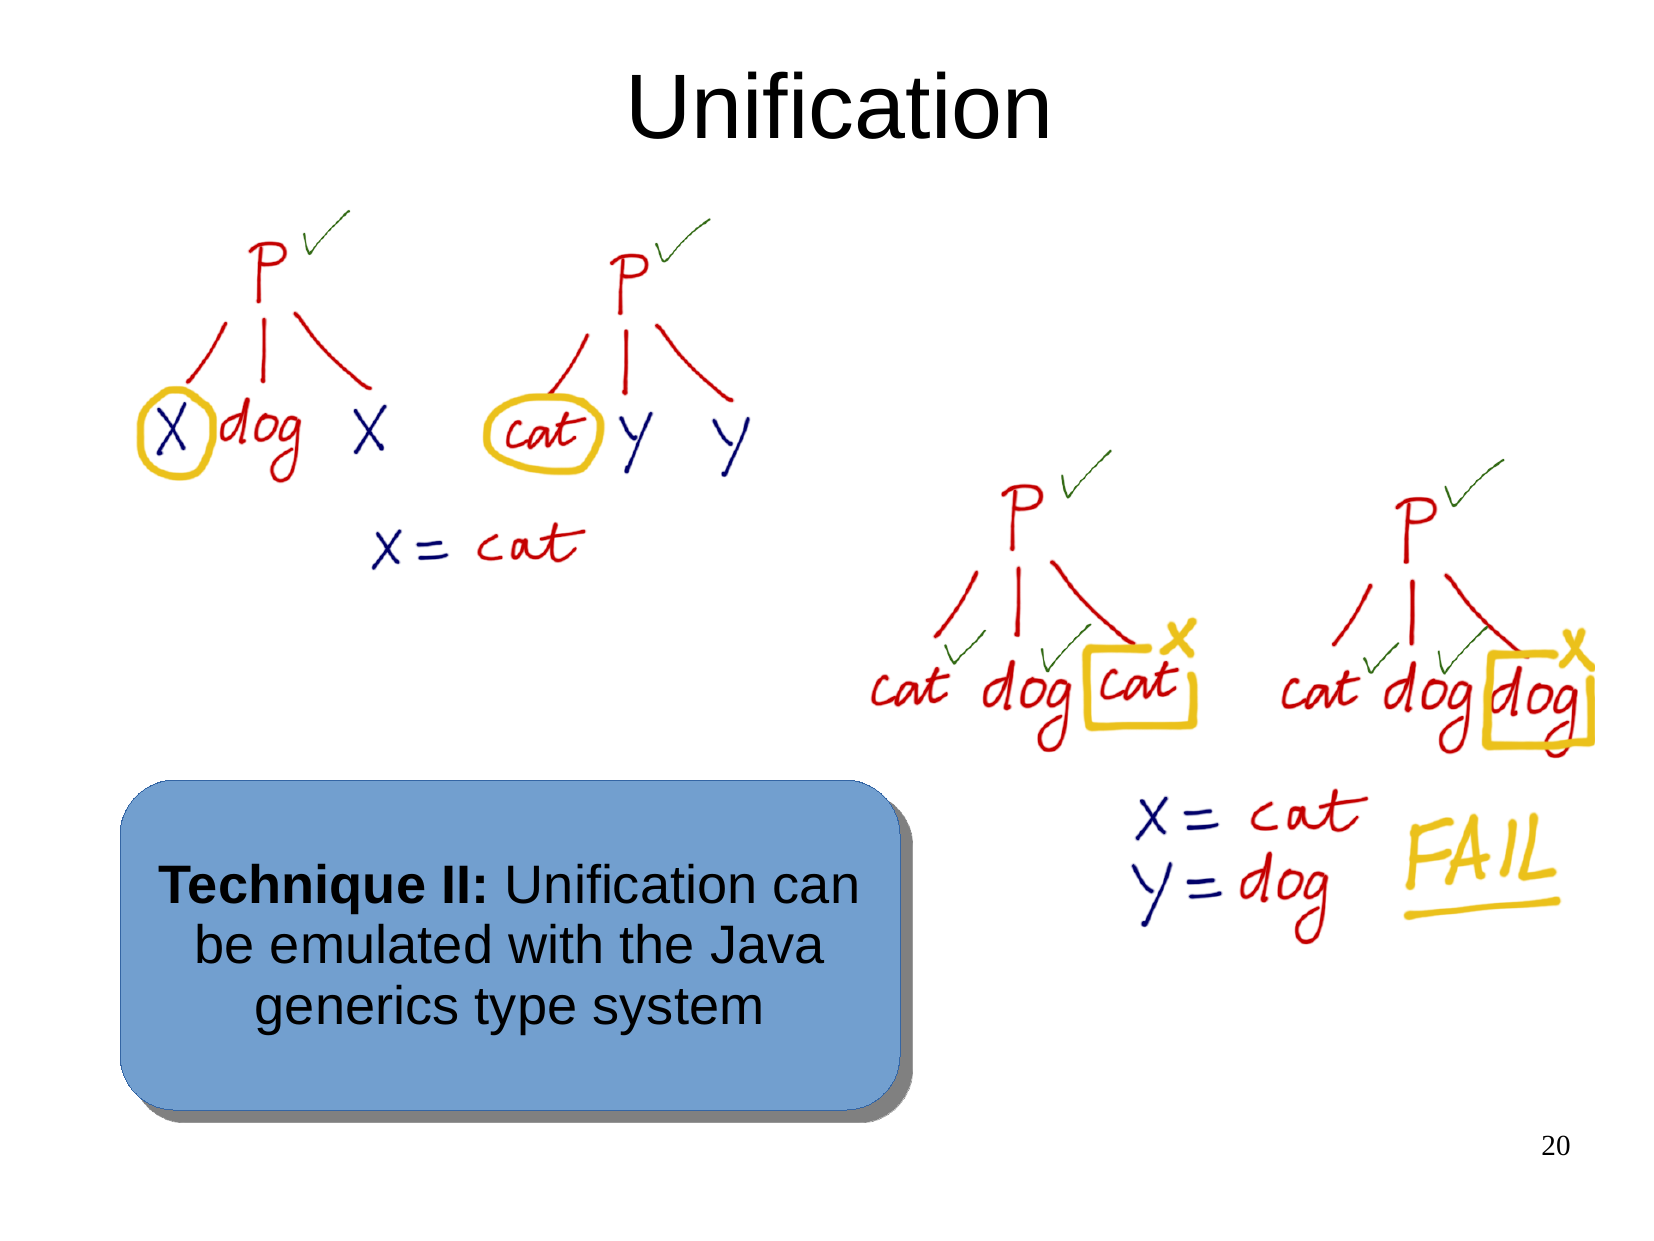

# Unification
Technique II: Unification can be emulated with the Java generics type system
20